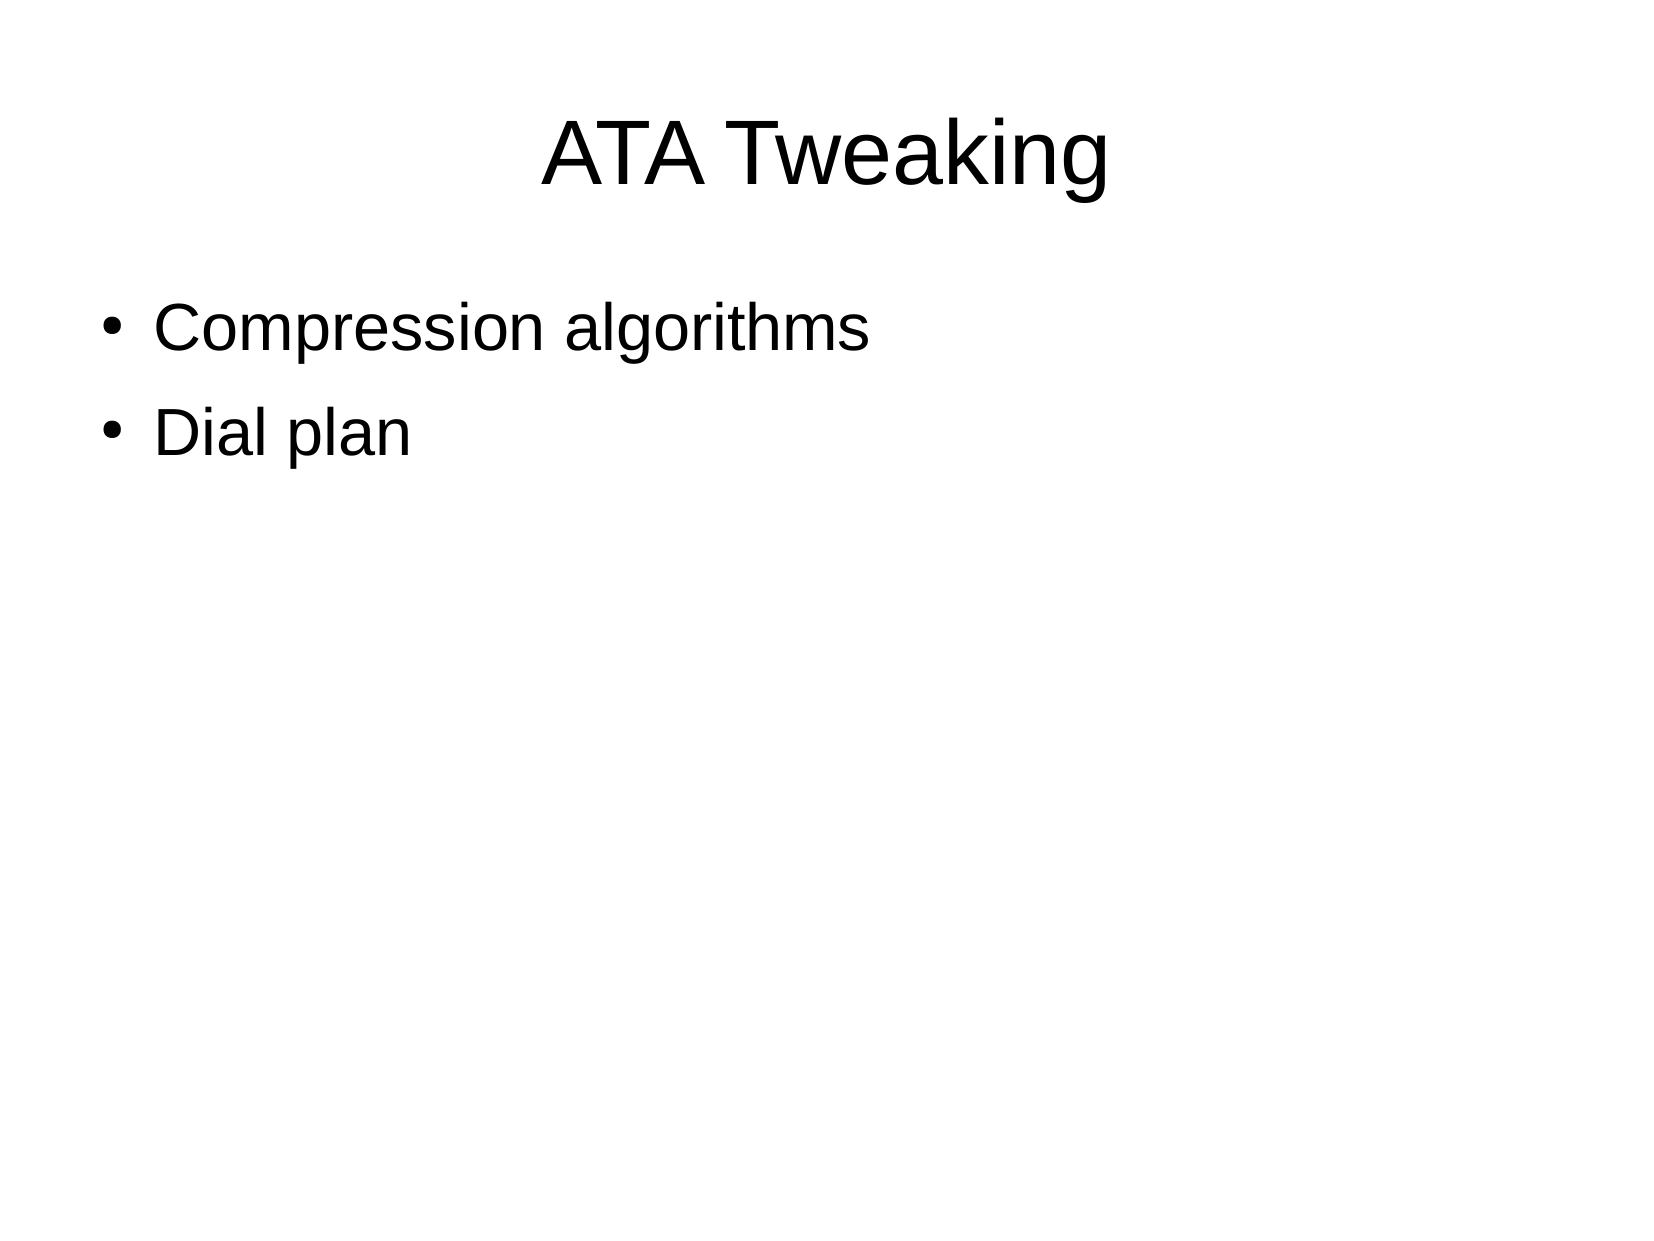

# ATA Tweaking
Compression algorithms
Dial plan